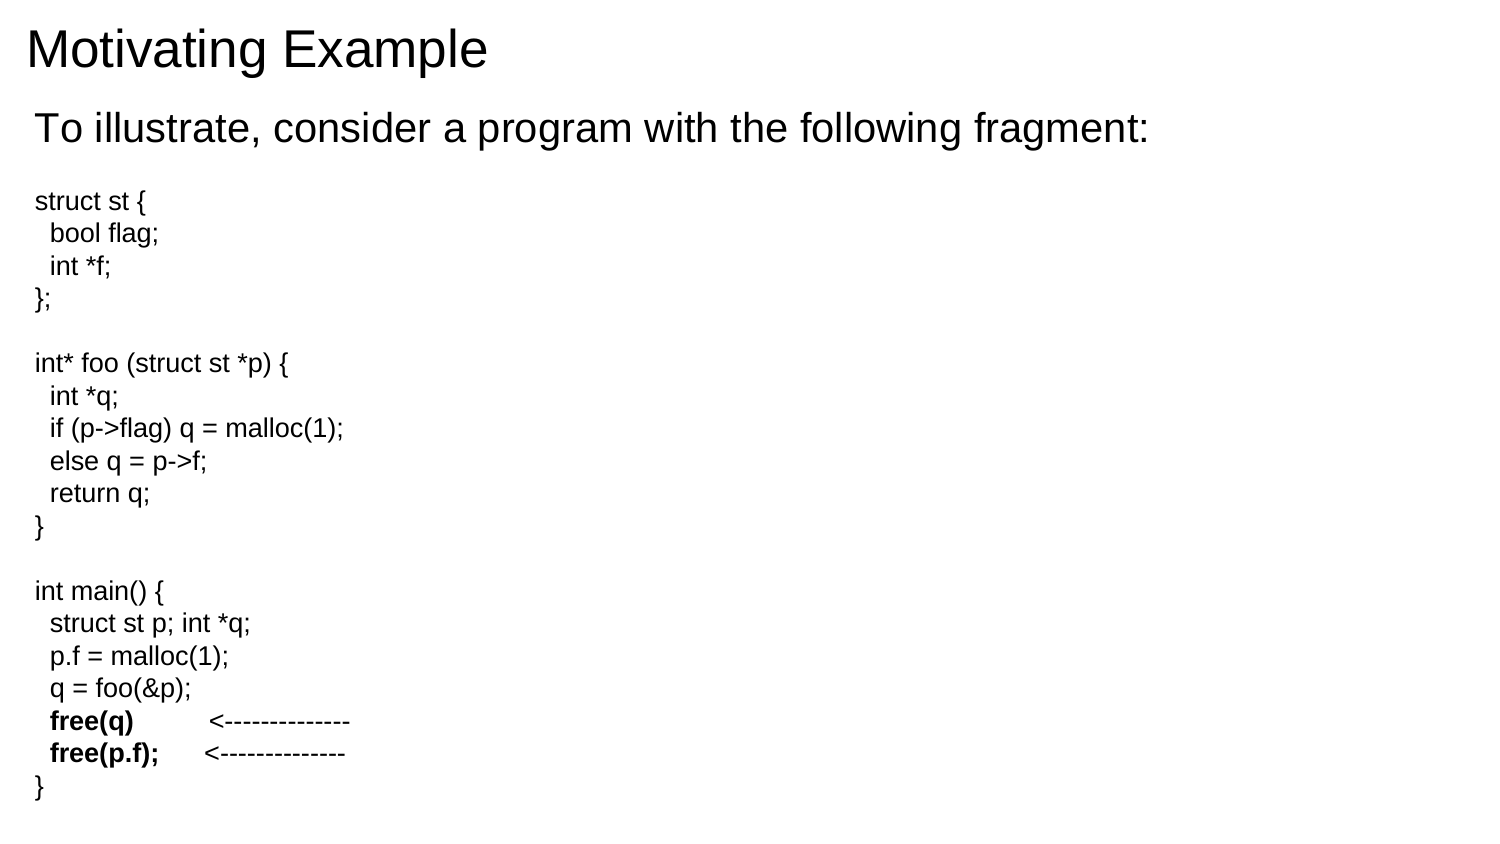

# Motivating Example
To illustrate, consider a program with the following fragment:
struct st {
  bool flag;
  int *f;
};
int* foo (struct st *p) {
  int *q;
  if (p->flag) q = malloc(1);
  else q = p->f;
  return q;
}
int main() {
  struct st p; int *q;
  p.f = malloc(1);
  q = foo(&p);
 free(q) <--------------
  free(p.f); <--------------
}